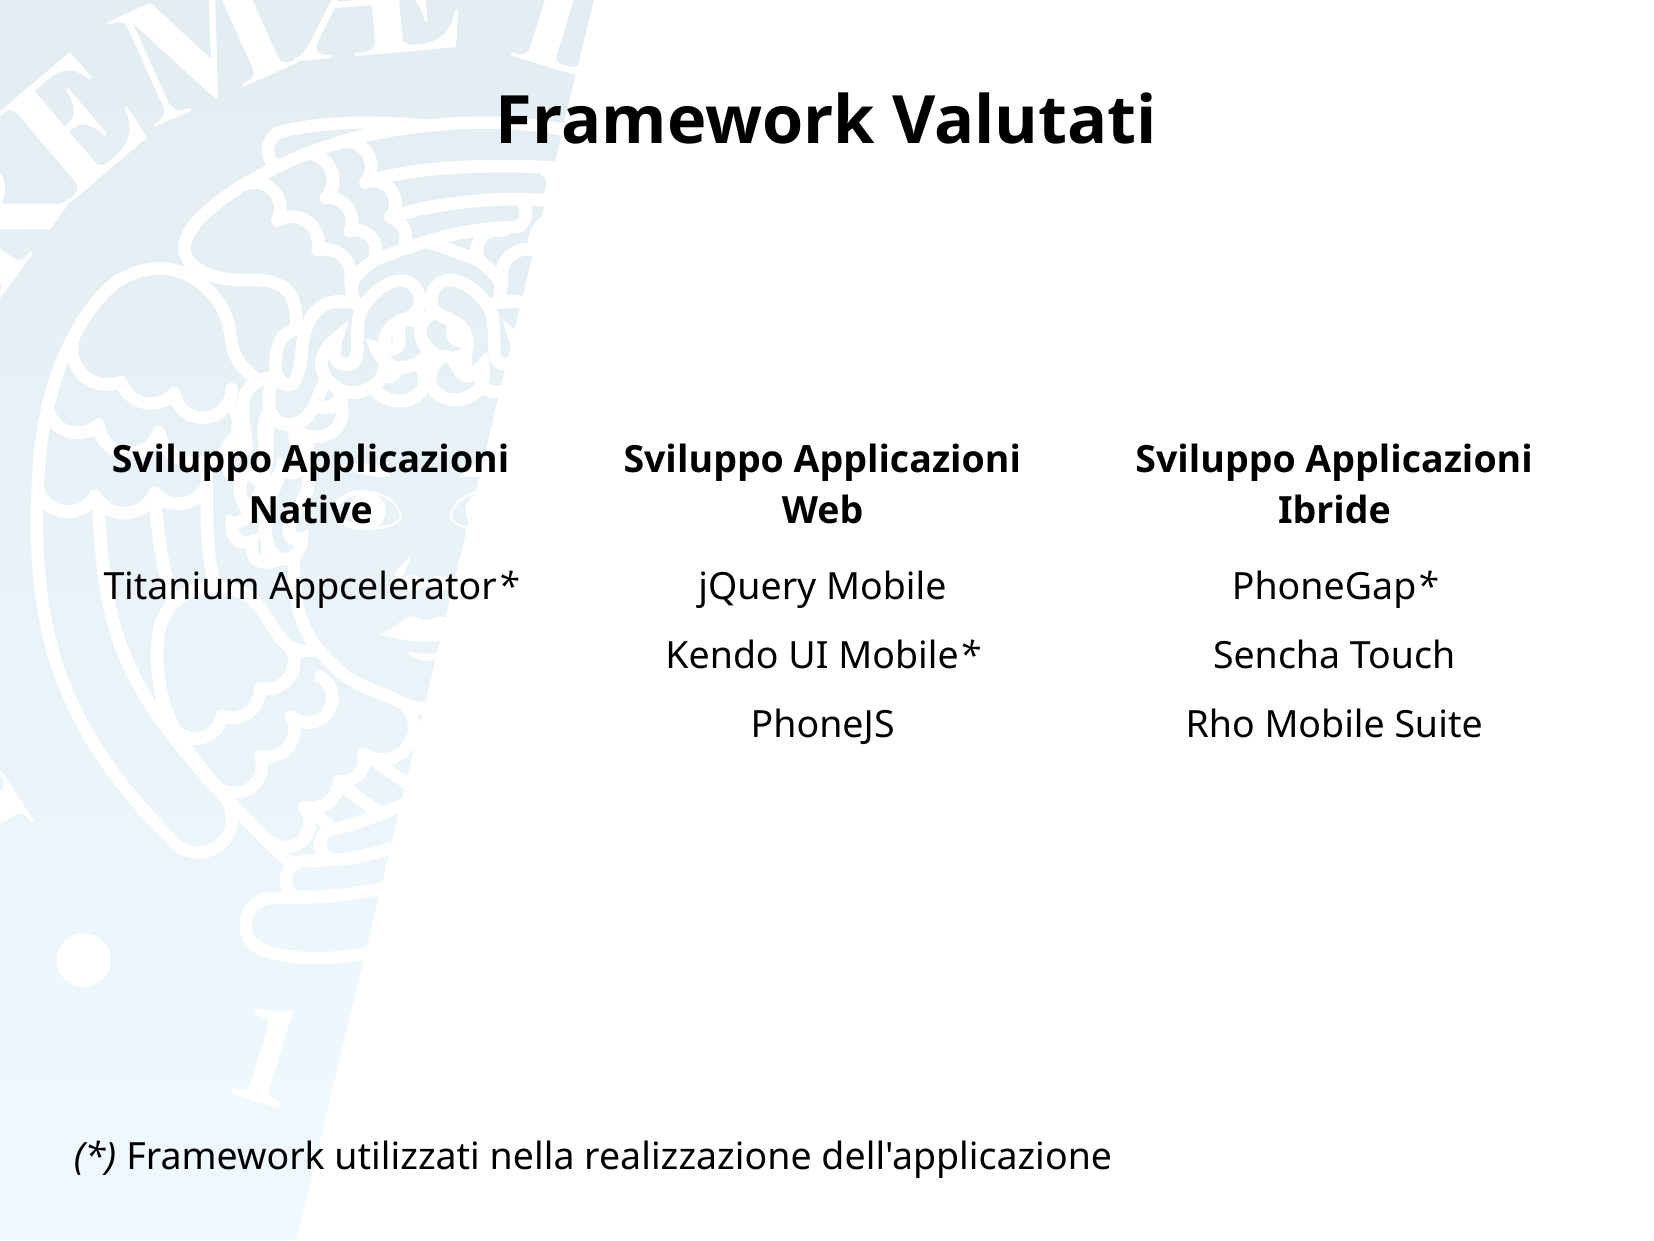

# Framework Valutati
| Sviluppo Applicazioni Native | Sviluppo Applicazioni Web | Sviluppo Applicazioni Ibride |
| --- | --- | --- |
| Titanium Appcelerator\* | jQuery Mobile Kendo UI Mobile\* PhoneJS | PhoneGap\* Sencha Touch Rho Mobile Suite |
(*) Framework utilizzati nella realizzazione dell'applicazione